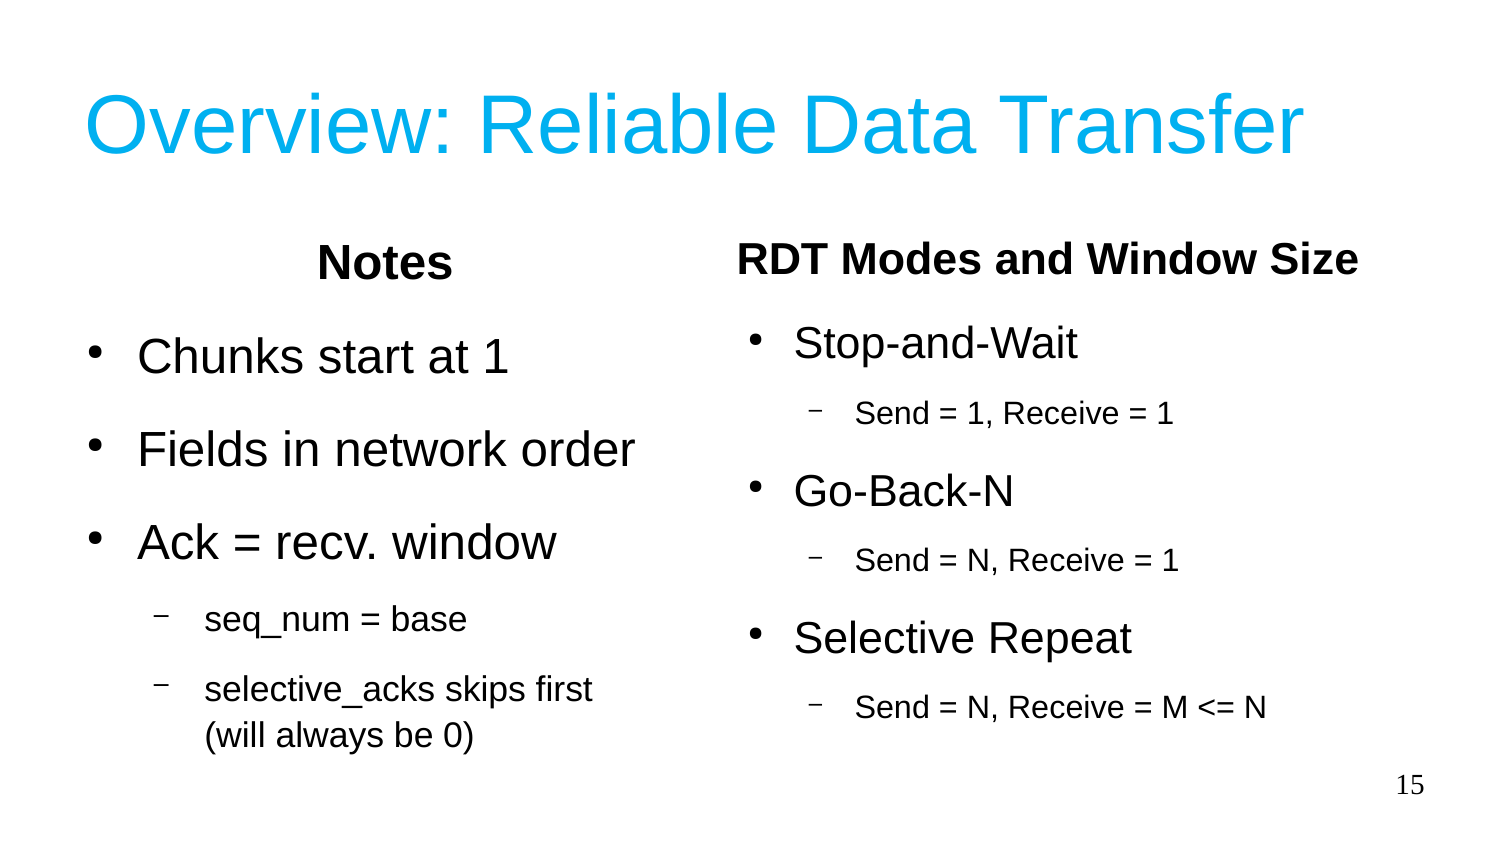

# Overview: Reliable Data Transfer
Notes
Chunks start at 1
Fields in network order
Ack = recv. window
seq_num = base
selective_acks skips first
(will always be 0)
RDT Modes and Window Size
Stop-and-Wait
Send = 1, Receive = 1
Go-Back-N
Send = N, Receive = 1
Selective Repeat
Send = N, Receive = M <= N
15